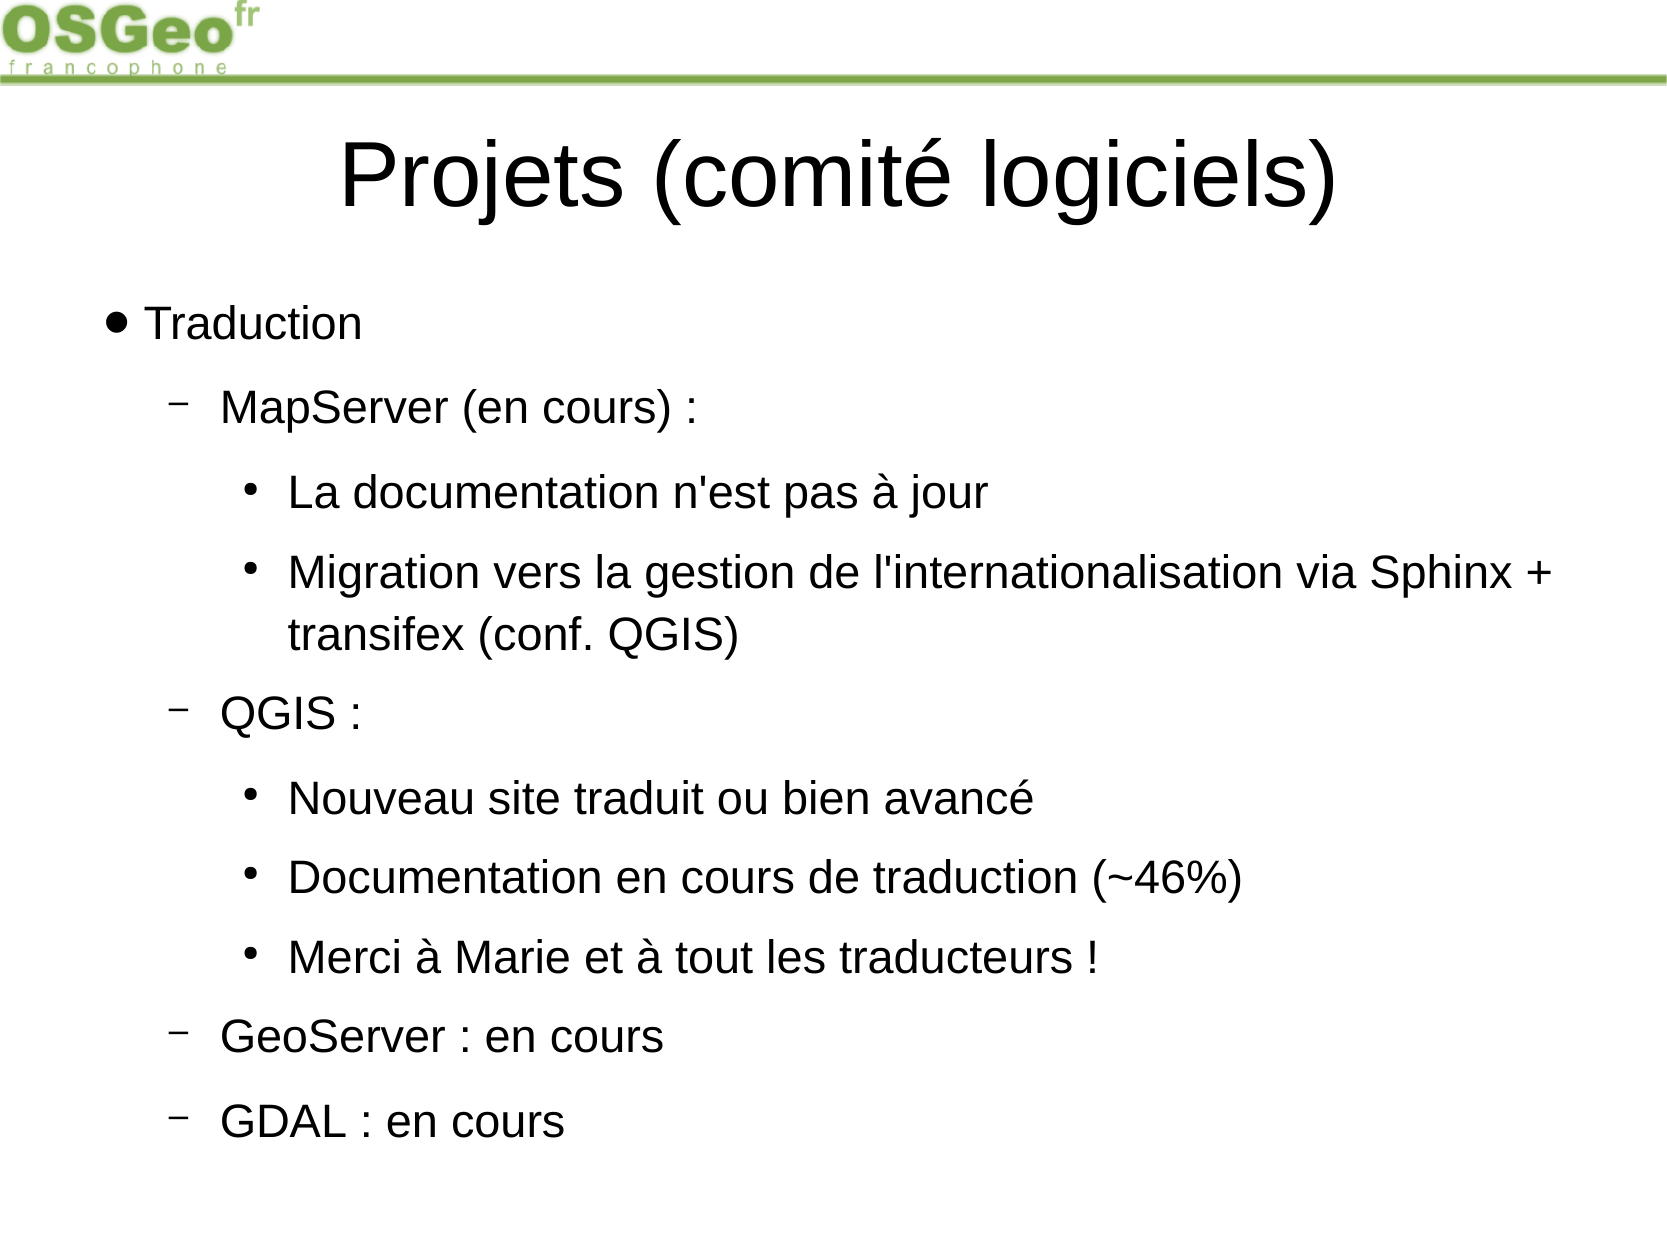

# Projets (comité logiciels)
Traduction
MapServer (en cours) :
La documentation n'est pas à jour
Migration vers la gestion de l'internationalisation via Sphinx + transifex (conf. QGIS)
QGIS :
Nouveau site traduit ou bien avancé
Documentation en cours de traduction (~46%)
Merci à Marie et à tout les traducteurs !
GeoServer : en cours
GDAL : en cours